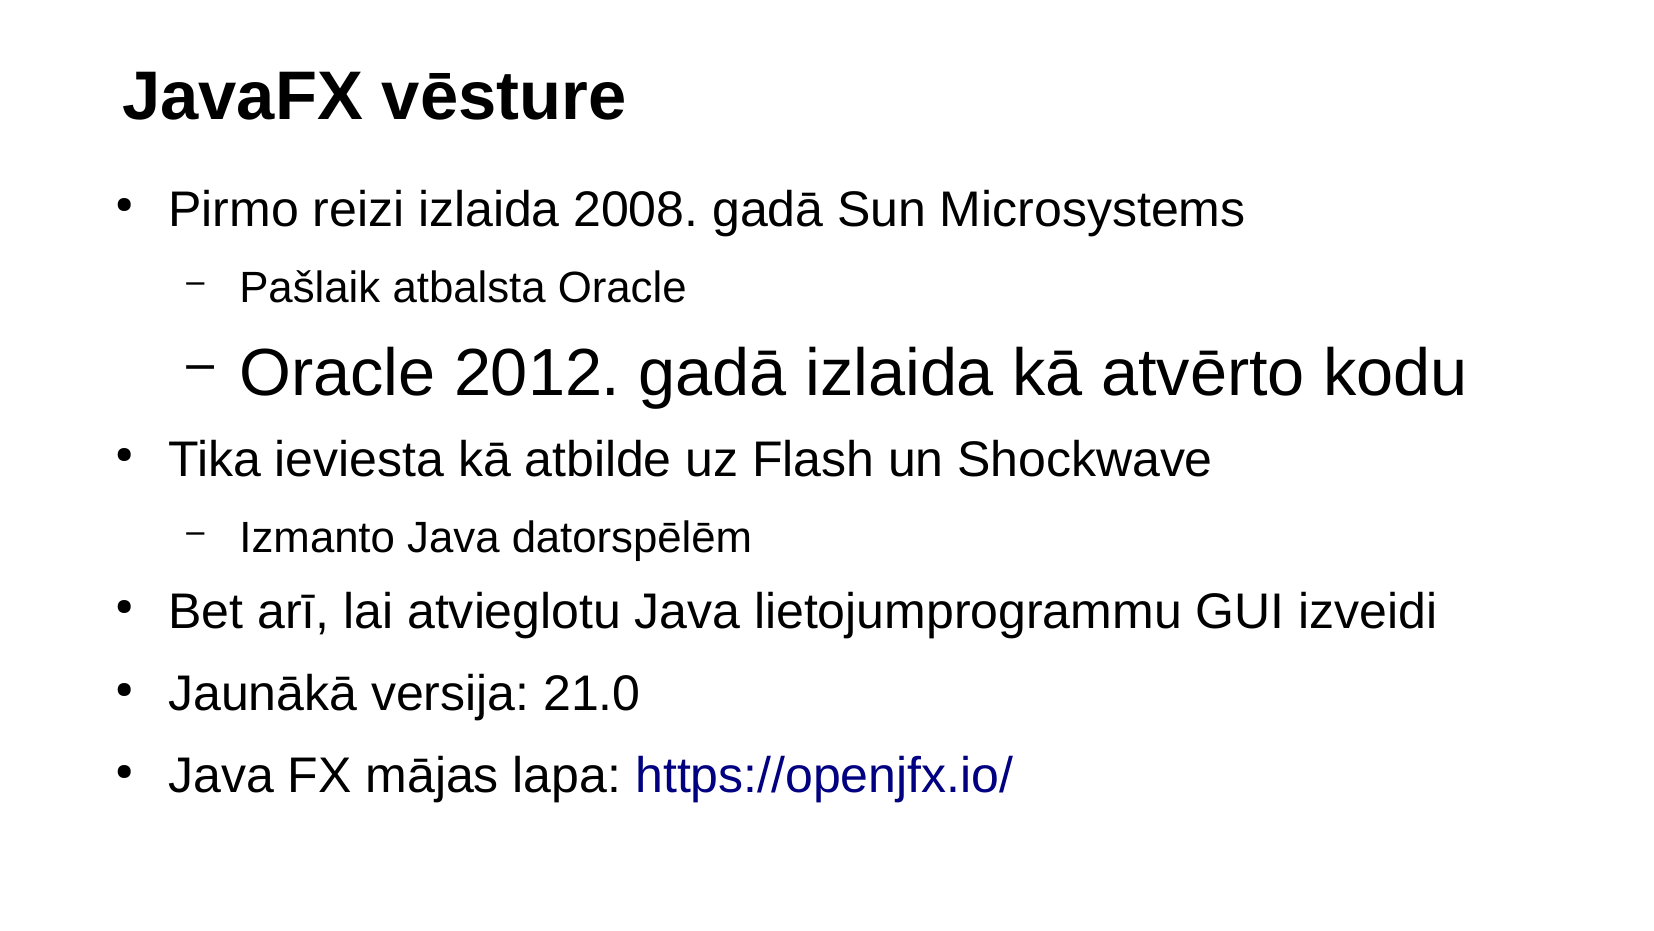

# JavaFX vēsture
Pirmo reizi izlaida 2008. gadā Sun Microsystems
Pašlaik atbalsta Oracle
Oracle 2012. gadā izlaida kā atvērto kodu
Tika ieviesta kā atbilde uz Flash un Shockwave
Izmanto Java datorspēlēm
Bet arī, lai atvieglotu Java lietojumprogrammu GUI izveidi
Jaunākā versija: 21.0
Java FX mājas lapa: https://openjfx.io/